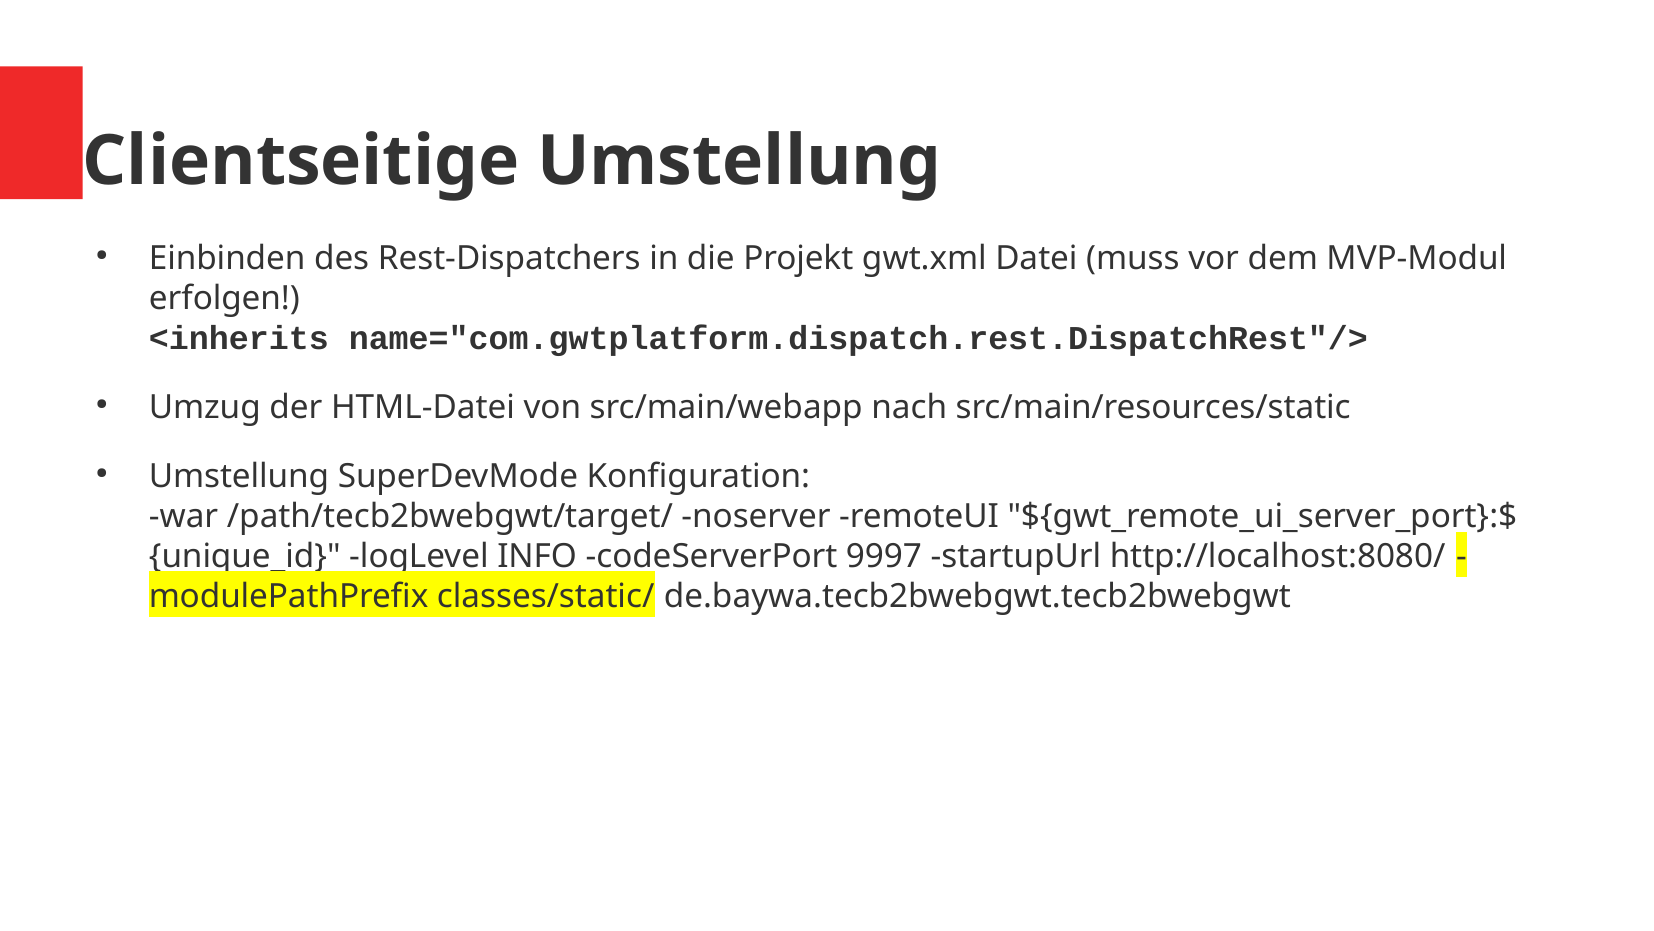

# Clientseitige Umstellung
Einbinden des Rest-Dispatchers in die Projekt gwt.xml Datei (muss vor dem MVP-Modul erfolgen!)
<inherits name="com.gwtplatform.dispatch.rest.DispatchRest"/>
Umzug der HTML-Datei von src/main/webapp nach src/main/resources/static
Umstellung SuperDevMode Konfiguration:
-war /path/tecb2bwebgwt/target/ -noserver -remoteUI "${gwt_remote_ui_server_port}:${unique_id}" -logLevel INFO -codeServerPort 9997 -startupUrl http://localhost:8080/ -modulePathPrefix classes/static/ de.baywa.tecb2bwebgwt.tecb2bwebgwt